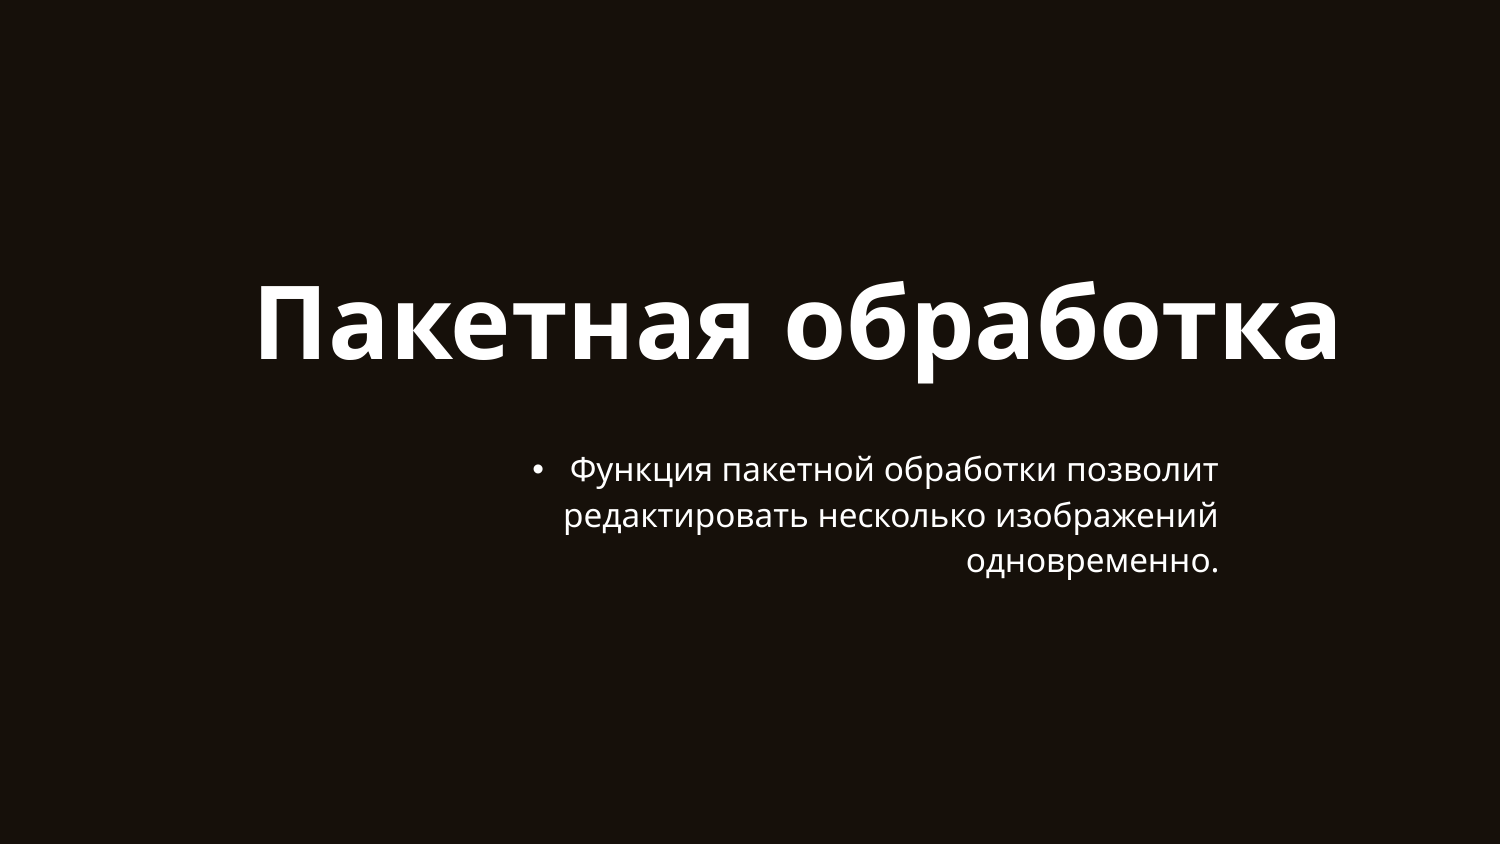

Пакетная обработка
# Функция пакетной обработки позволит редактировать несколько изображений одновременно.